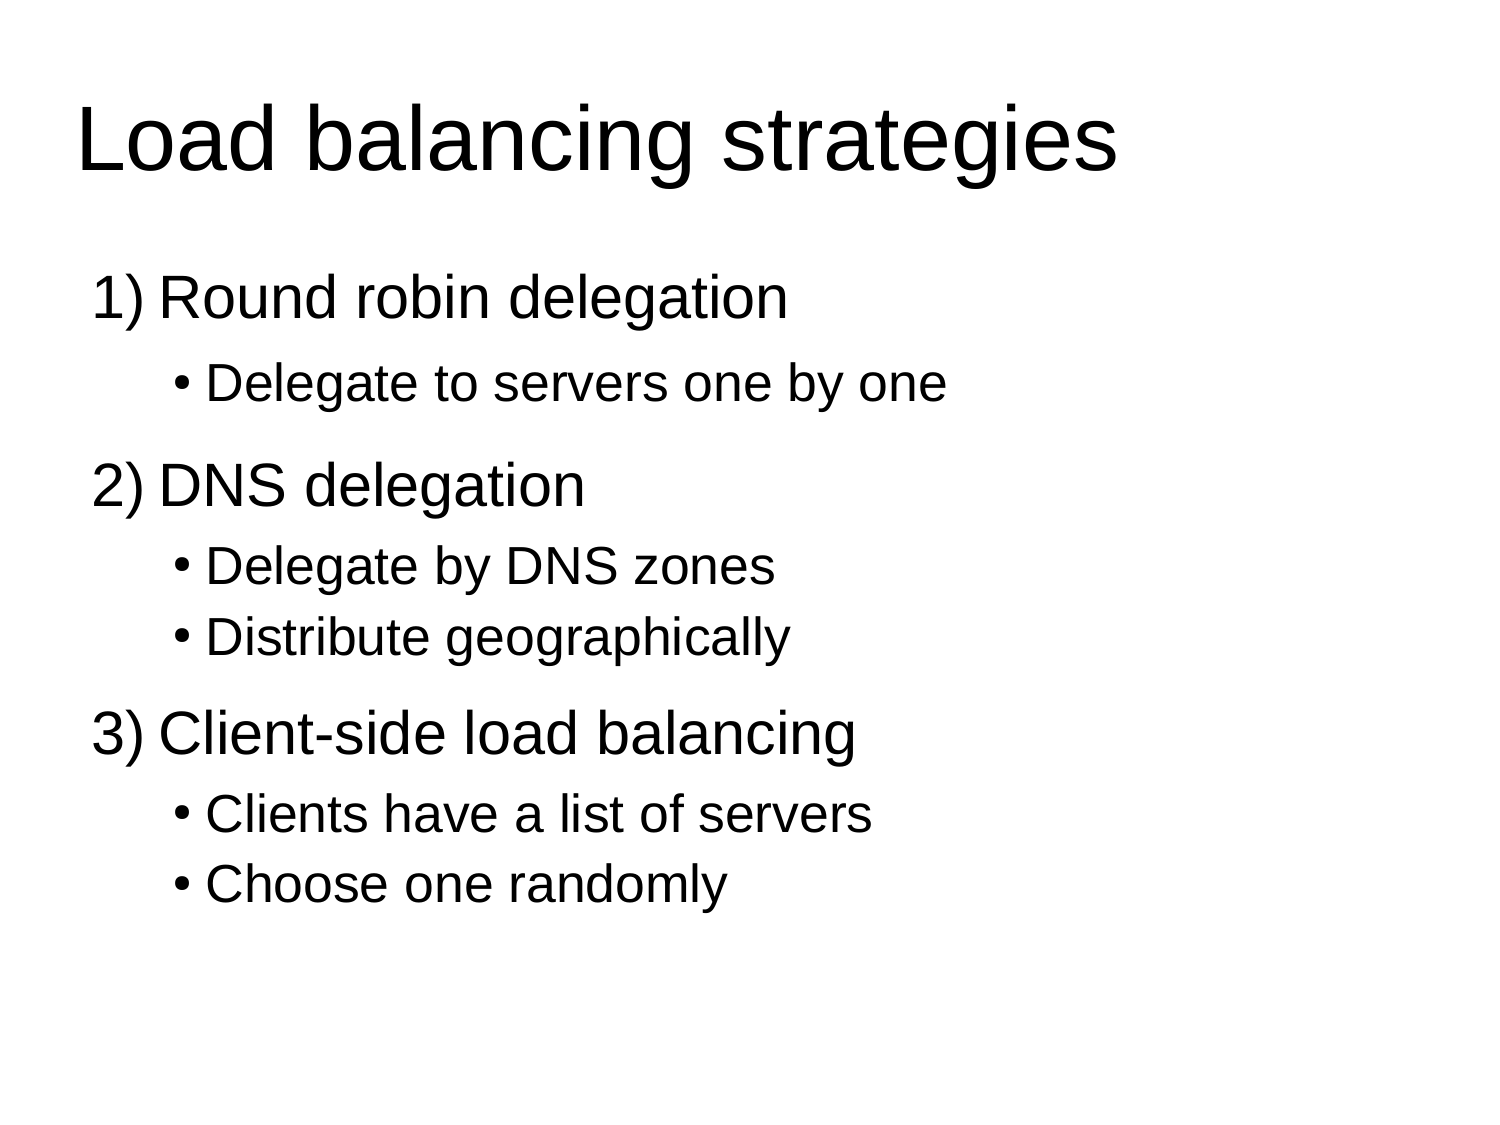

# Load balancing strategies
 Round robin delegation
Delegate to servers one by one
 DNS delegation
Delegate by DNS zones
Distribute geographically
 Client-side load balancing
Clients have a list of servers
Choose one randomly